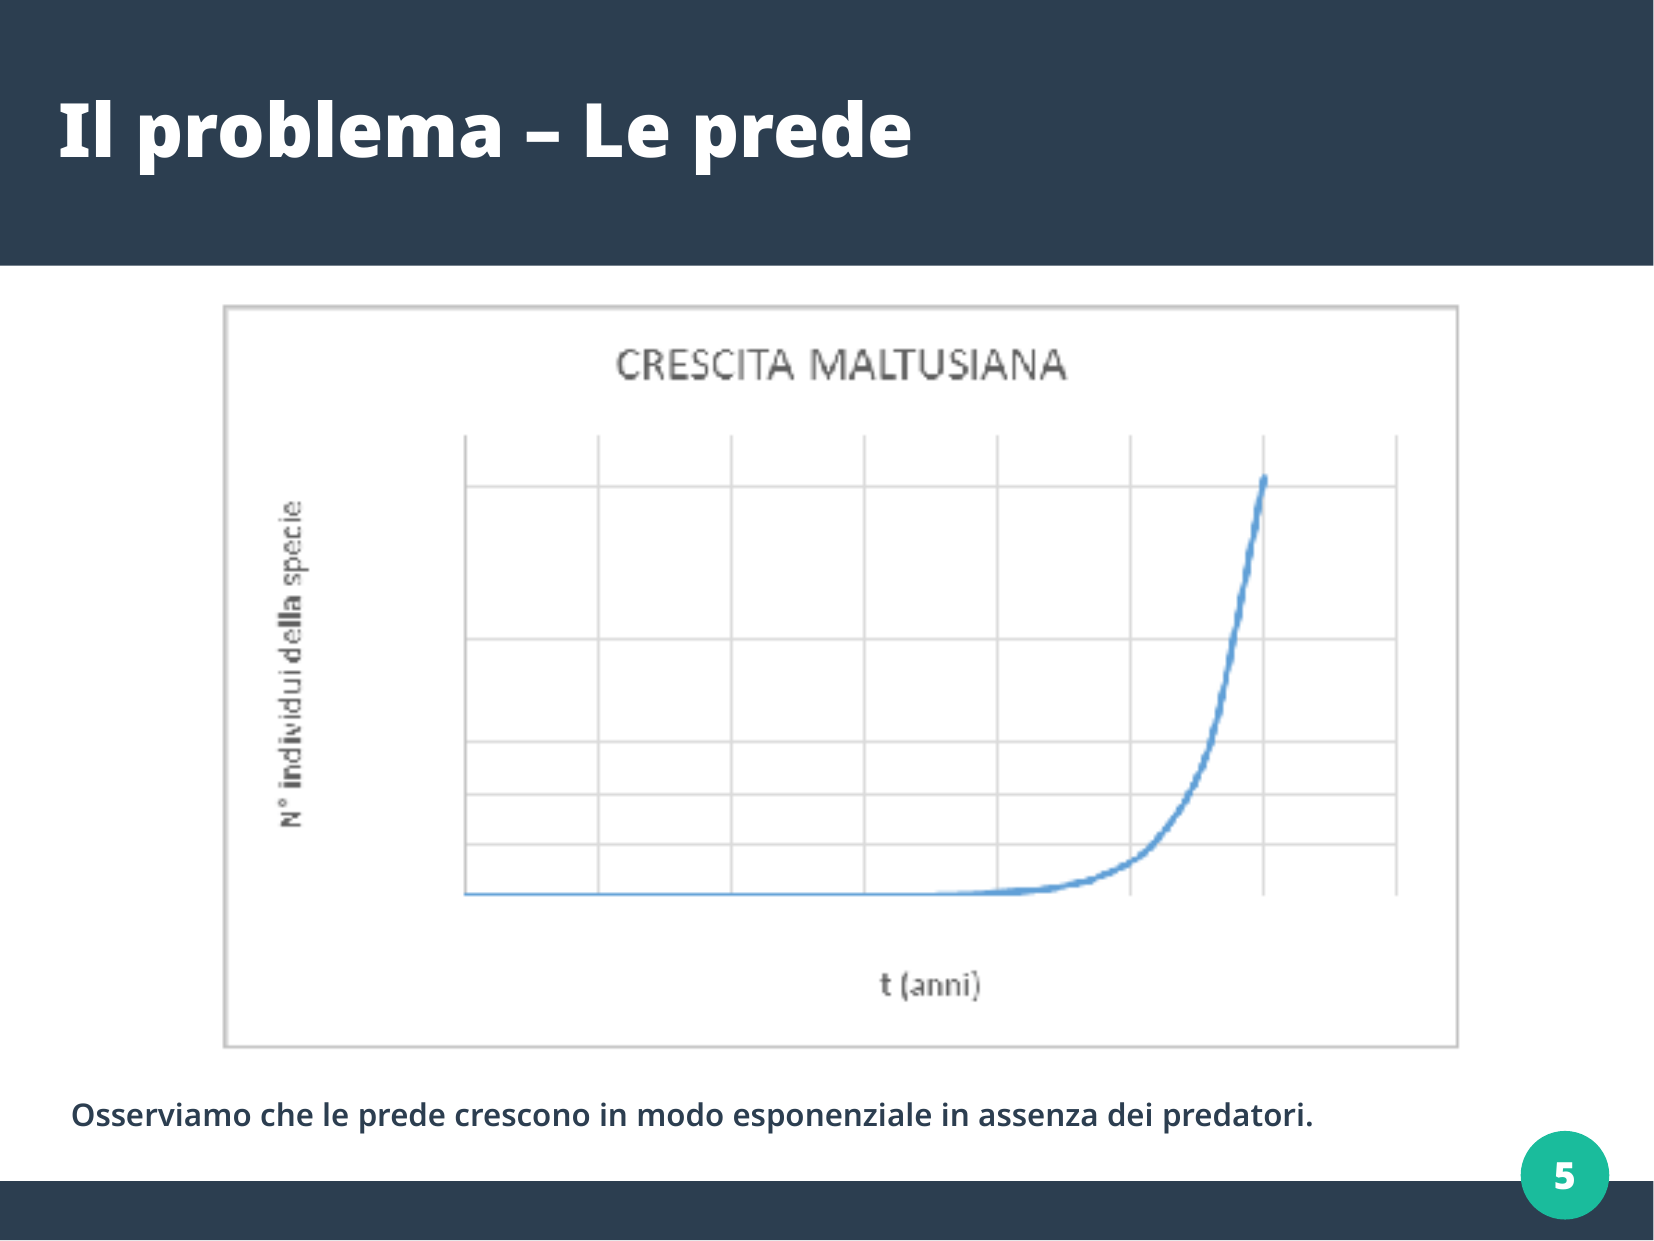

# Il problema – Le prede
Osserviamo che le prede crescono in modo esponenziale in assenza dei predatori.
5